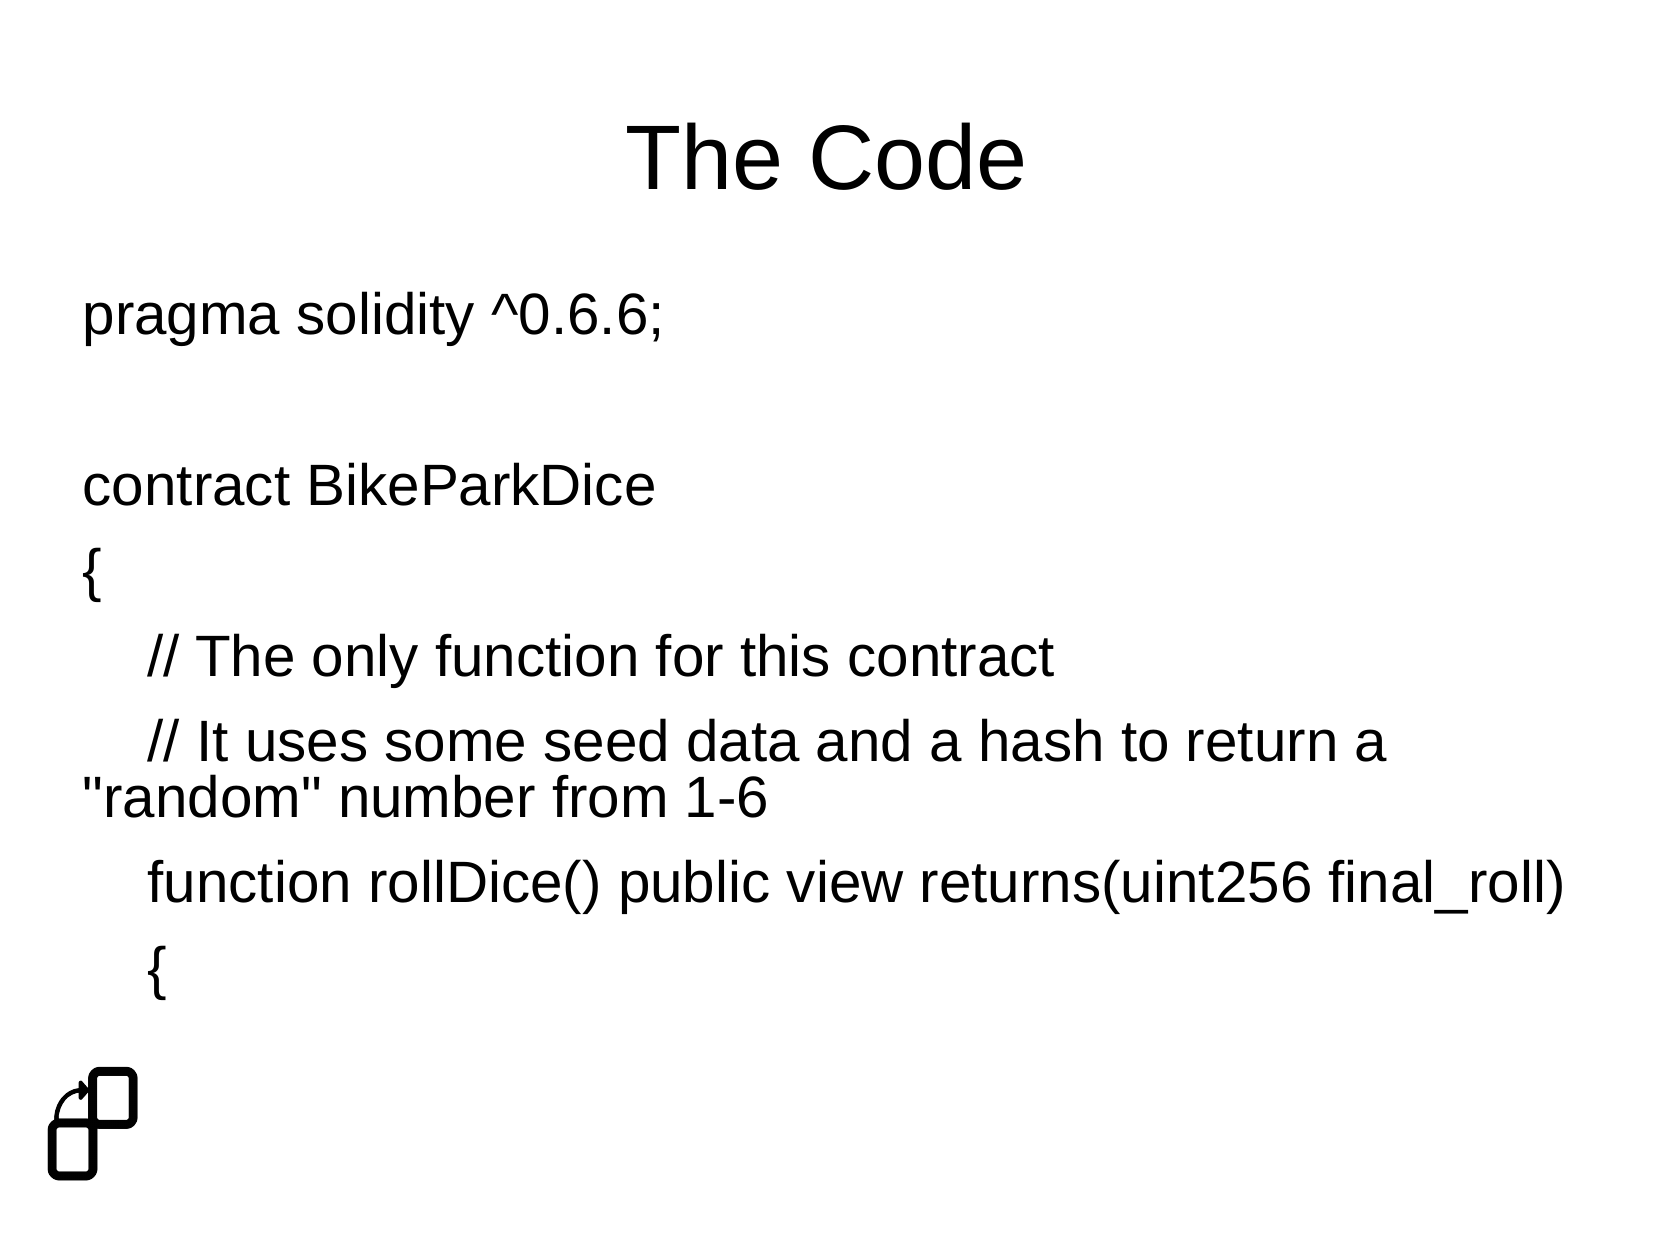

The Code
# pragma solidity ^0.6.6;
contract BikeParkDice
{
 // The only function for this contract
 // It uses some seed data and a hash to return a "random" number from 1-6
 function rollDice() public view returns(uint256 final_roll)
 {